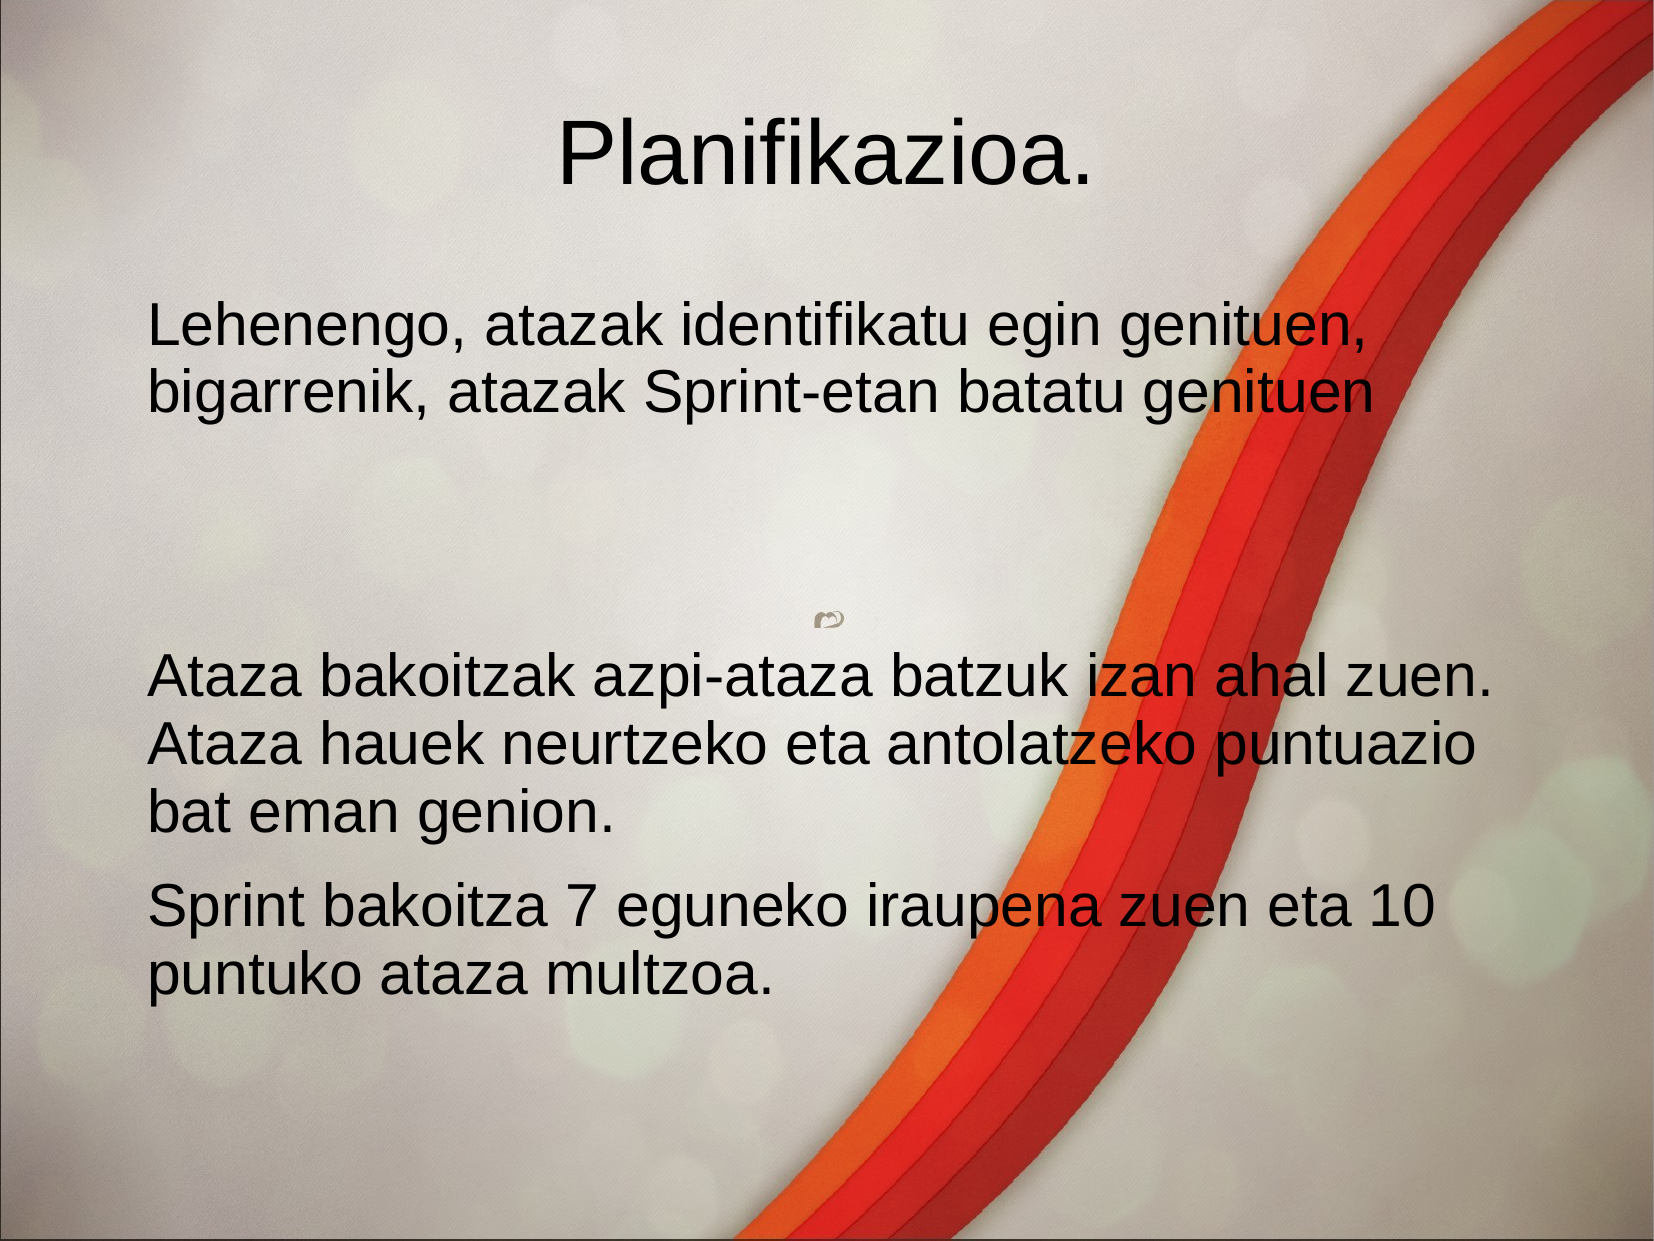

# Planifikazioa.
Lehenengo, atazak identifikatu egin genituen, bigarrenik, atazak Sprint-etan batatu genituen
Ataza bakoitzak azpi-ataza batzuk izan ahal zuen. Ataza hauek neurtzeko eta antolatzeko puntuazio bat eman genion.
Sprint bakoitza 7 eguneko iraupena zuen eta 10 puntuko ataza multzoa.